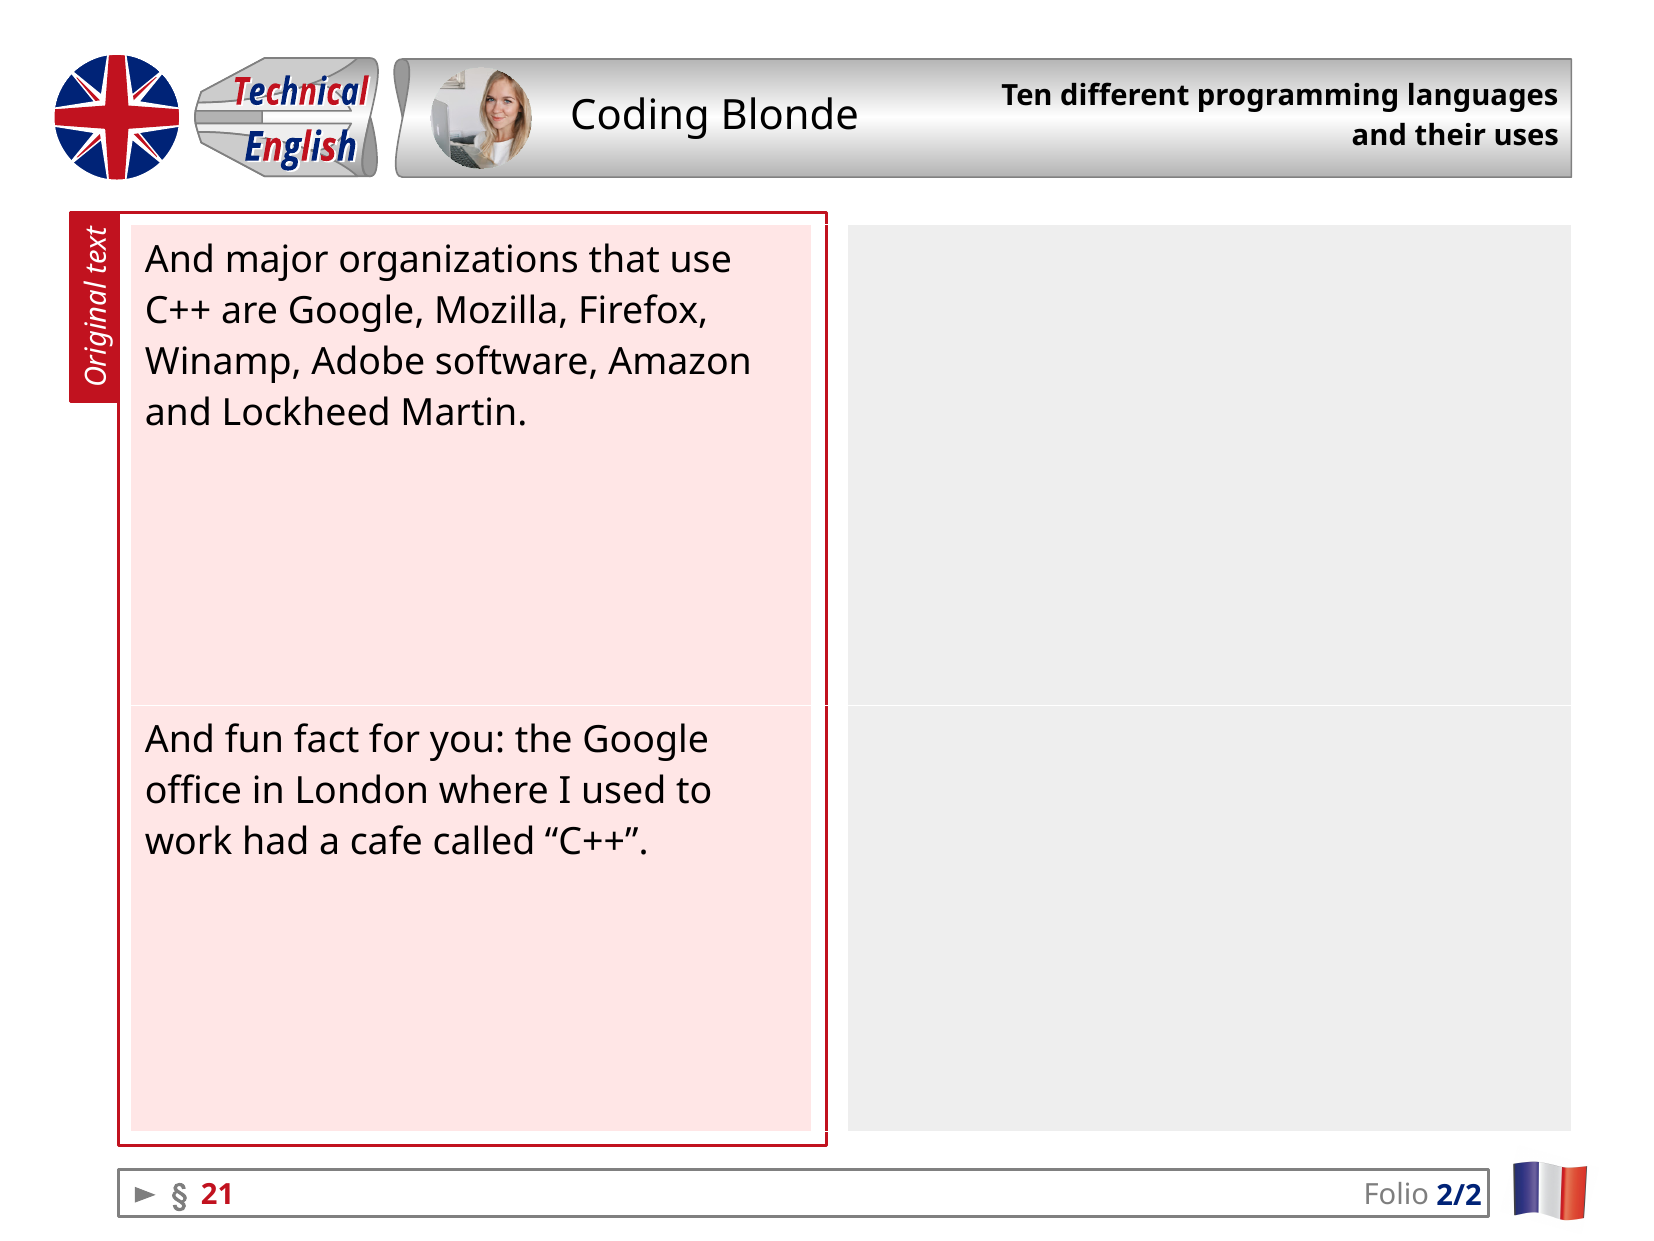

#
| And major organizations that use C++ are Google, Mozilla, Firefox, Winamp, Adobe software, Amazon and Lockheed Martin. | | |
| --- | --- | --- |
| And fun fact for you: the Google office in London where I used to work had a cafe called “C++”. | | |
21
2/2